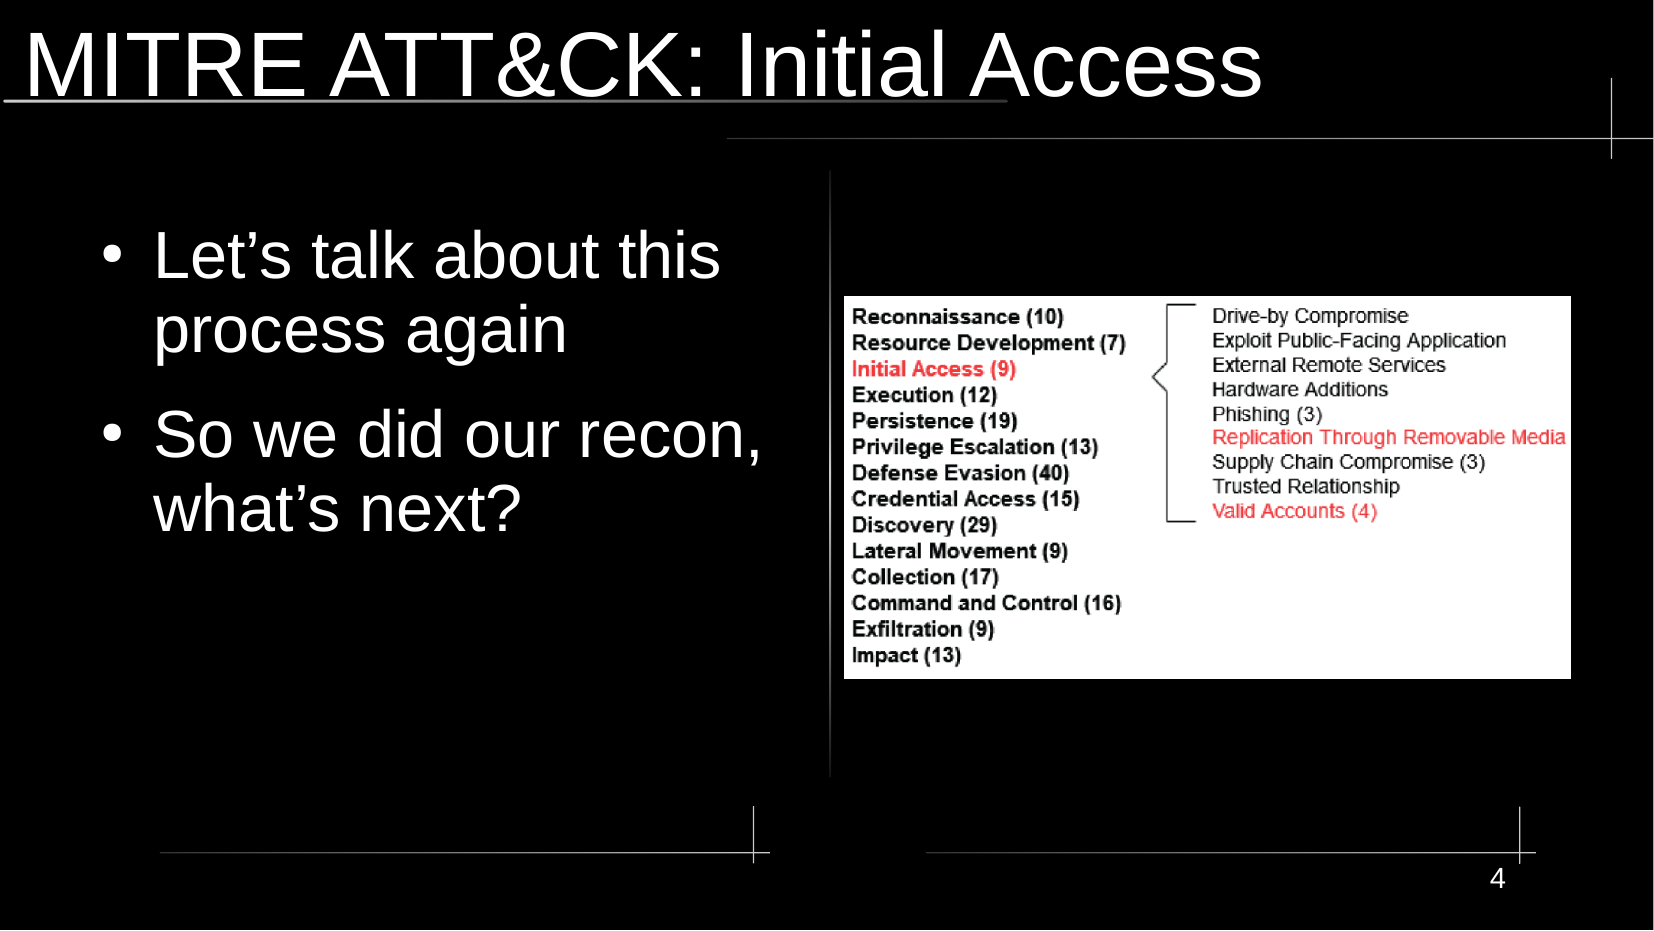

# MITRE ATT&CK: Initial Access
Let’s talk about this process again
So we did our recon, what’s next?
4